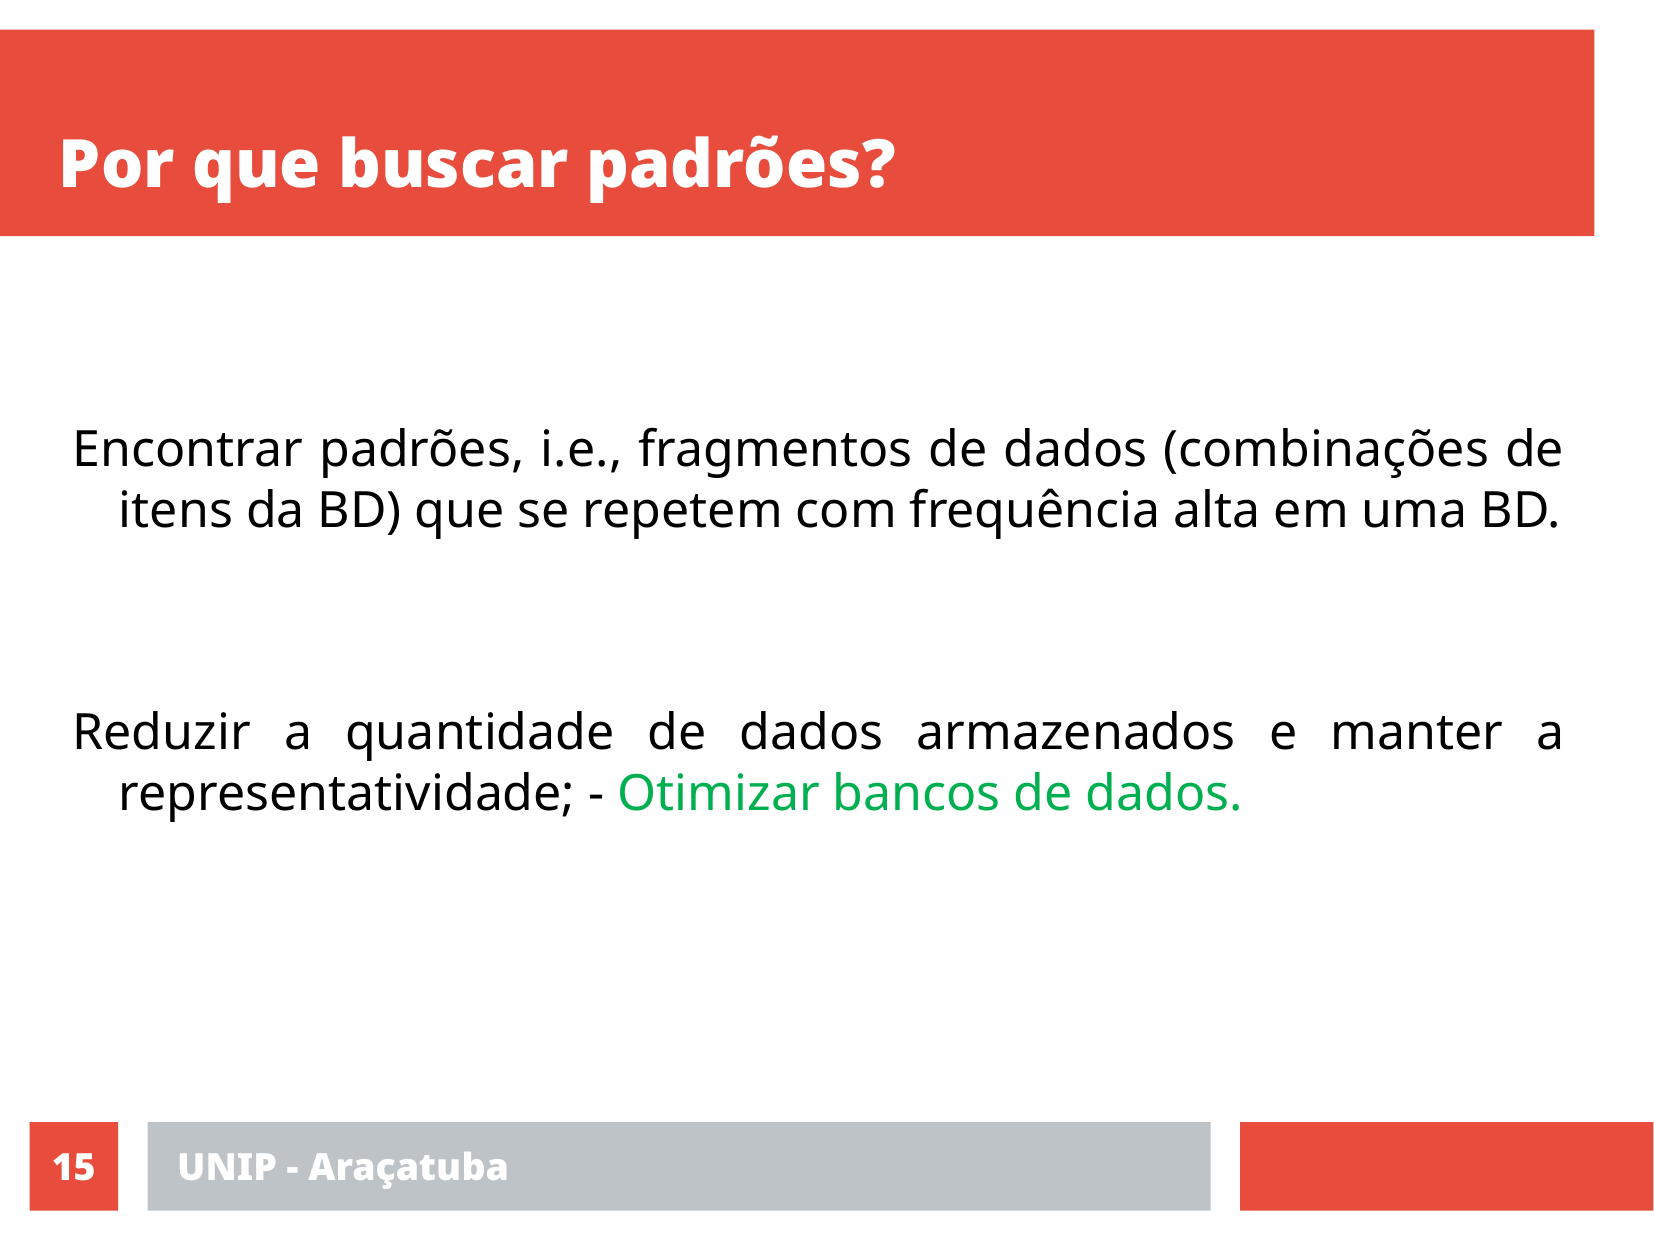

# Por que buscar padrões?
Encontrar padrões, i.e., fragmentos de dados (combinações de itens da BD) que se repetem com frequência alta em uma BD.
Reduzir a quantidade de dados armazenados e manter a representatividade; - Otimizar bancos de dados.
15
UNIP - Araçatuba